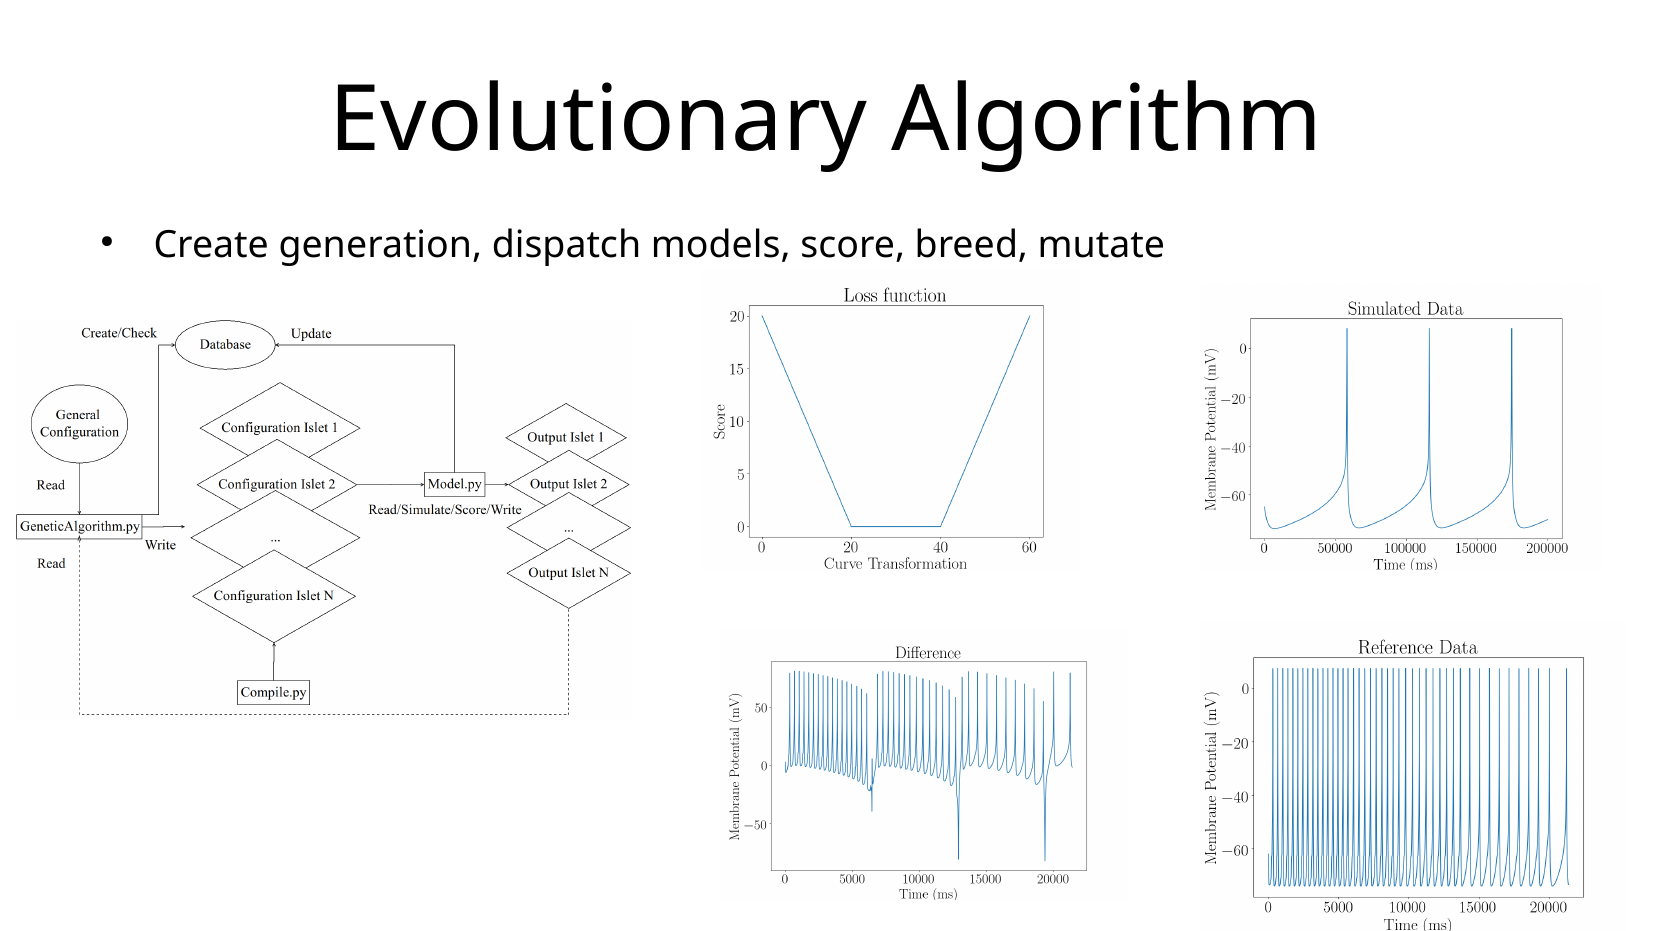

# Evolutionary Algorithm
Create generation, dispatch models, score, breed, mutate